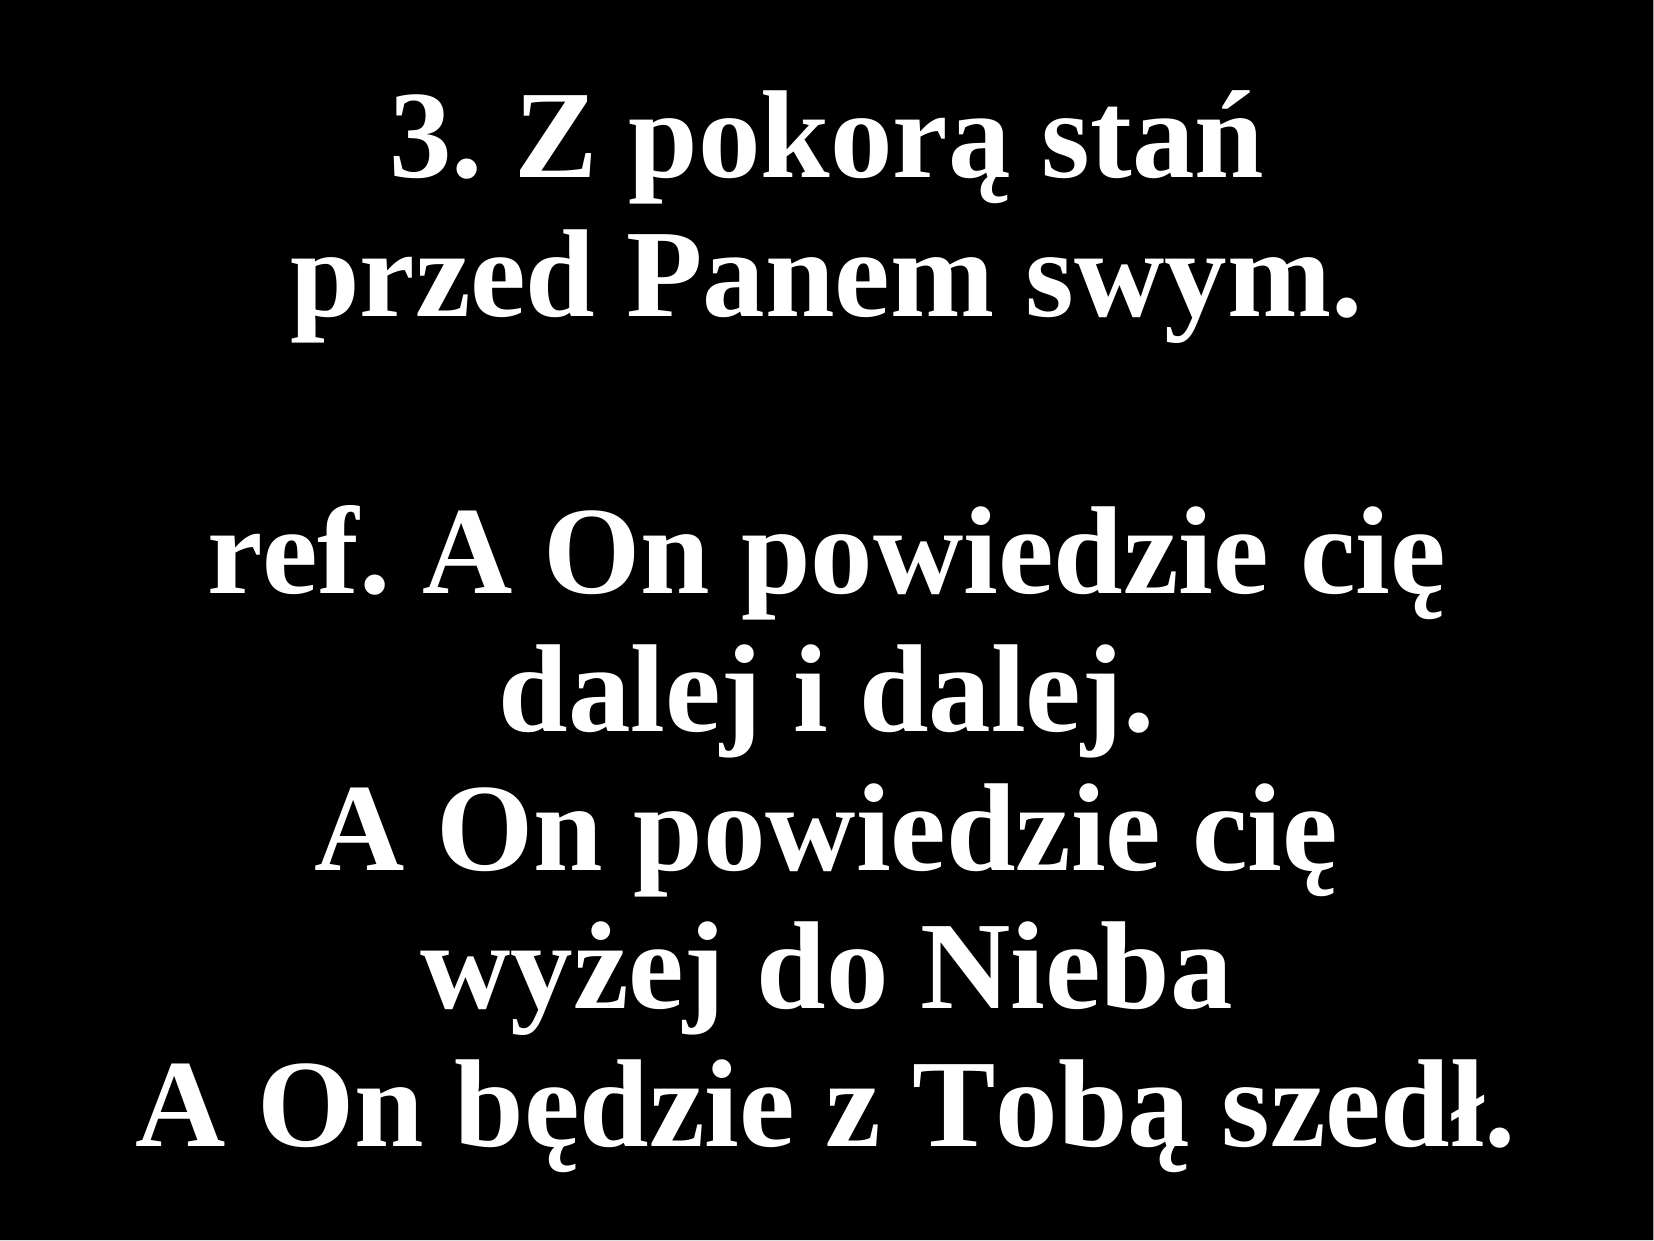

# 3. Z pokorą stań przed Panem swym. ref. A On powiedzie cię dalej i dalej. A On powiedzie cię wyżej do Nieba A On będzie z Tobą szedł.